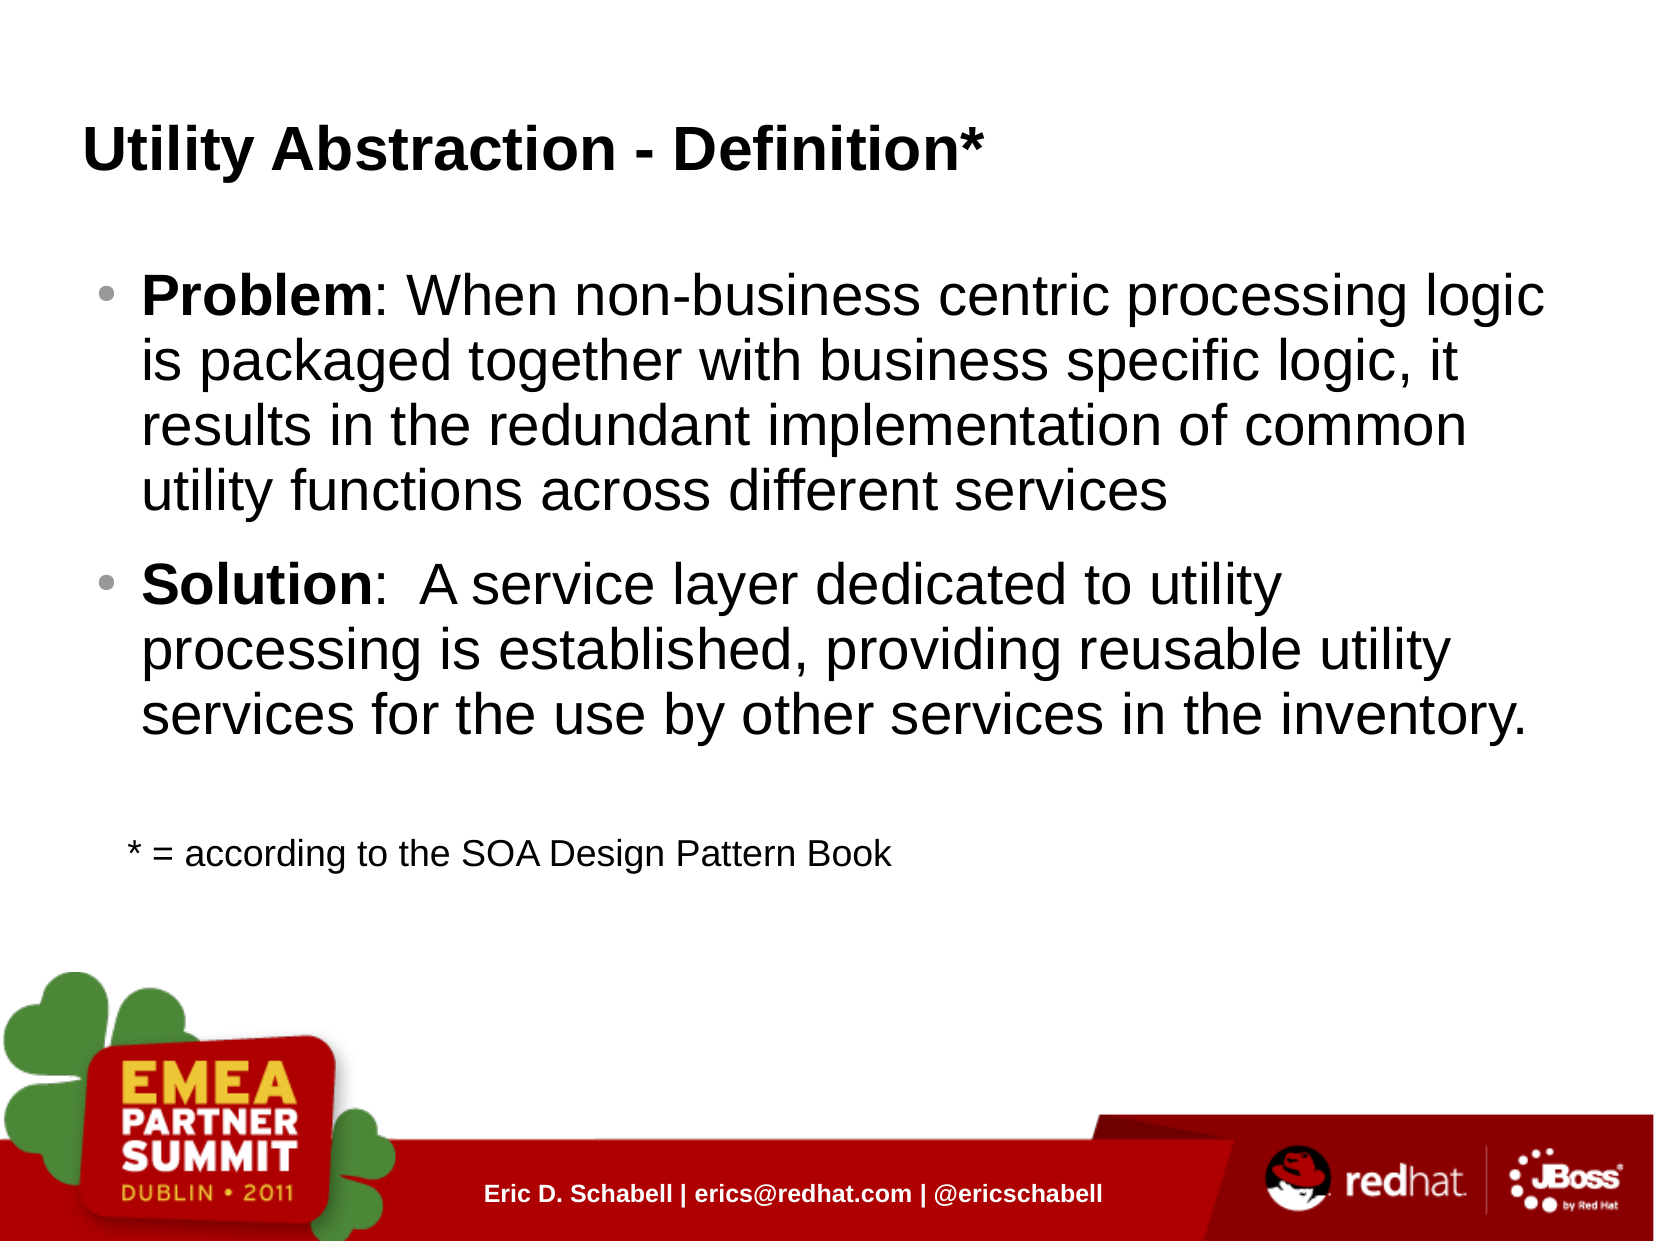

# Utility Abstraction - Definition*
Problem: When non-business centric processing logic is packaged together with business specific logic, it results in the redundant implementation of common utility functions across different services
Solution: A service layer dedicated to utility processing is established, providing reusable utility services for the use by other services in the inventory.
* = according to the SOA Design Pattern Book